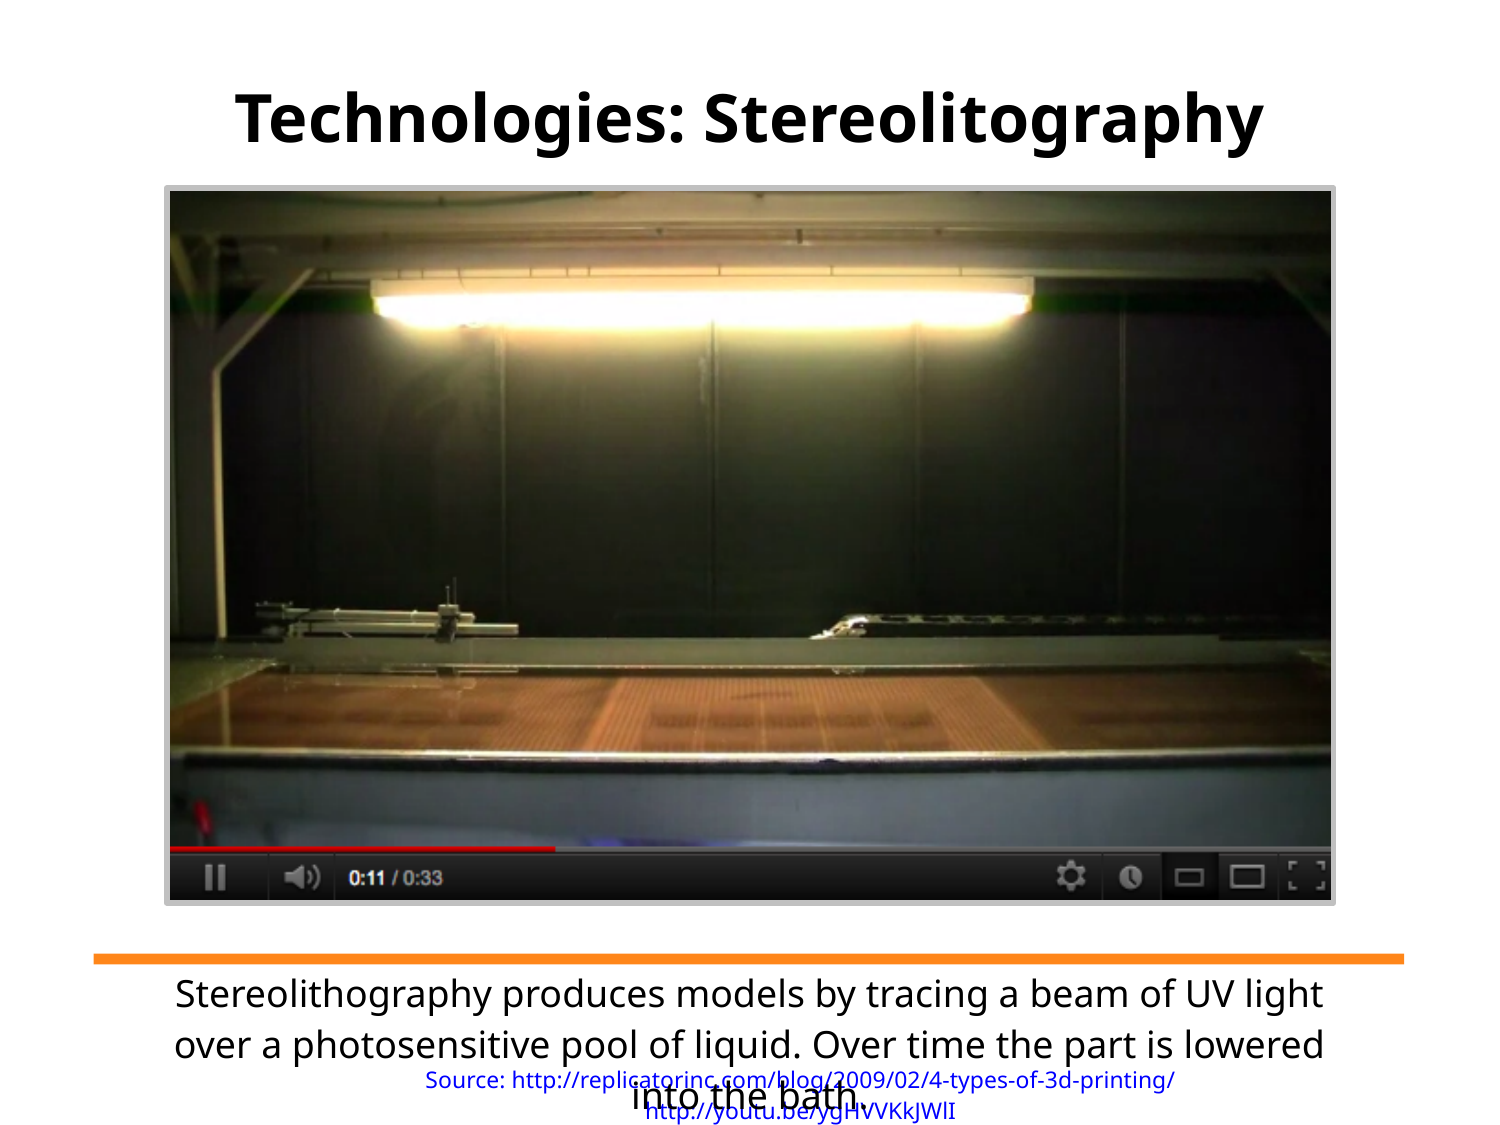

# Technologies: Stereolitography
Stereolithography produces models by tracing a beam of UV light over a photosensitive pool of liquid. Over time the part is lowered into the bath.
Source: http://replicatorinc.com/blog/2009/02/4-types-of-3d-printing/
http://youtu.be/ygHVVKkJWlI